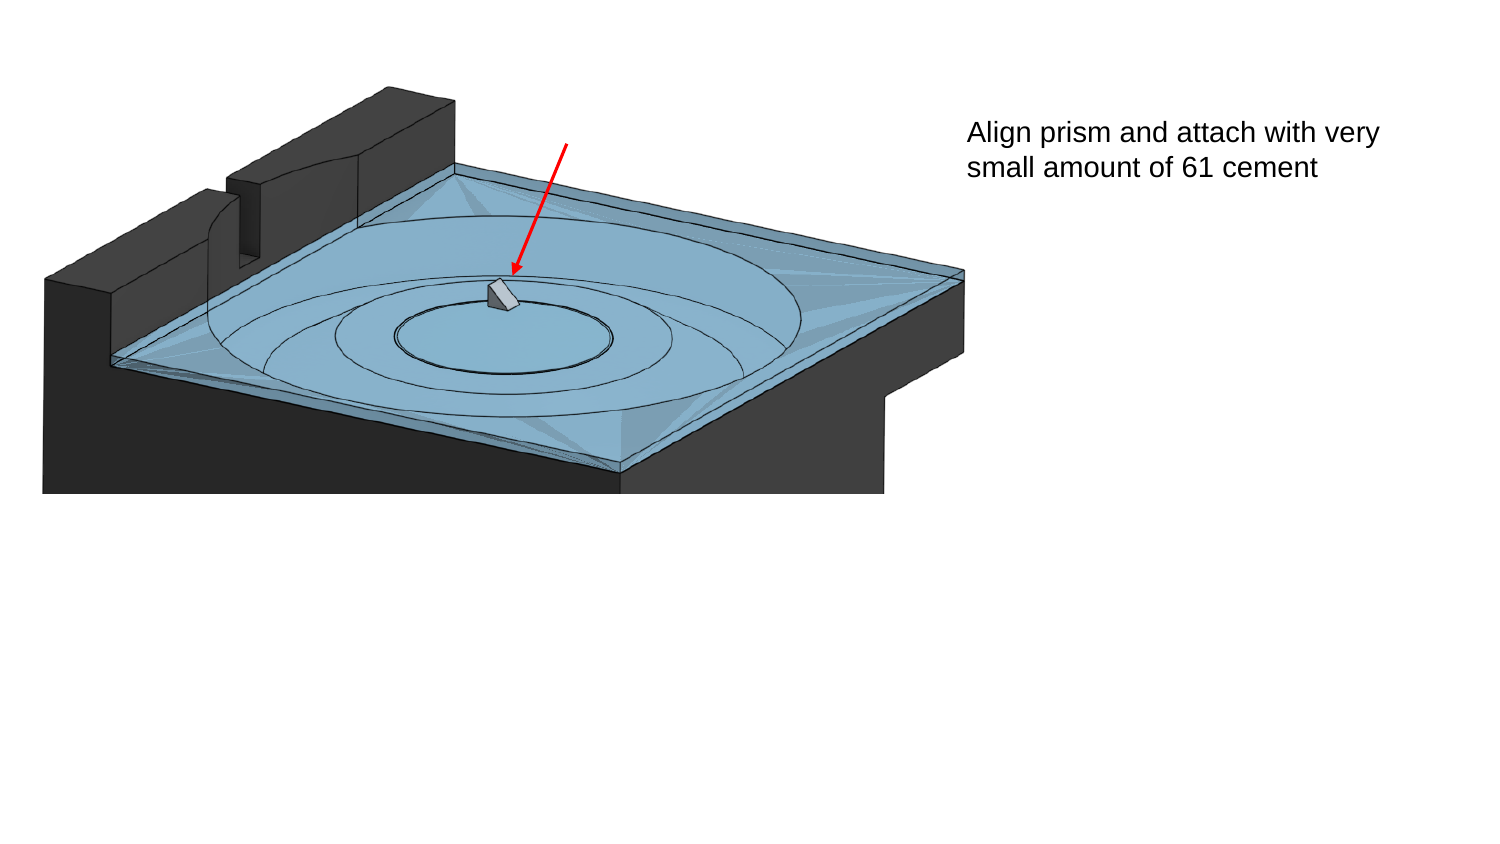

Align prism and attach with very small amount of 61 cement